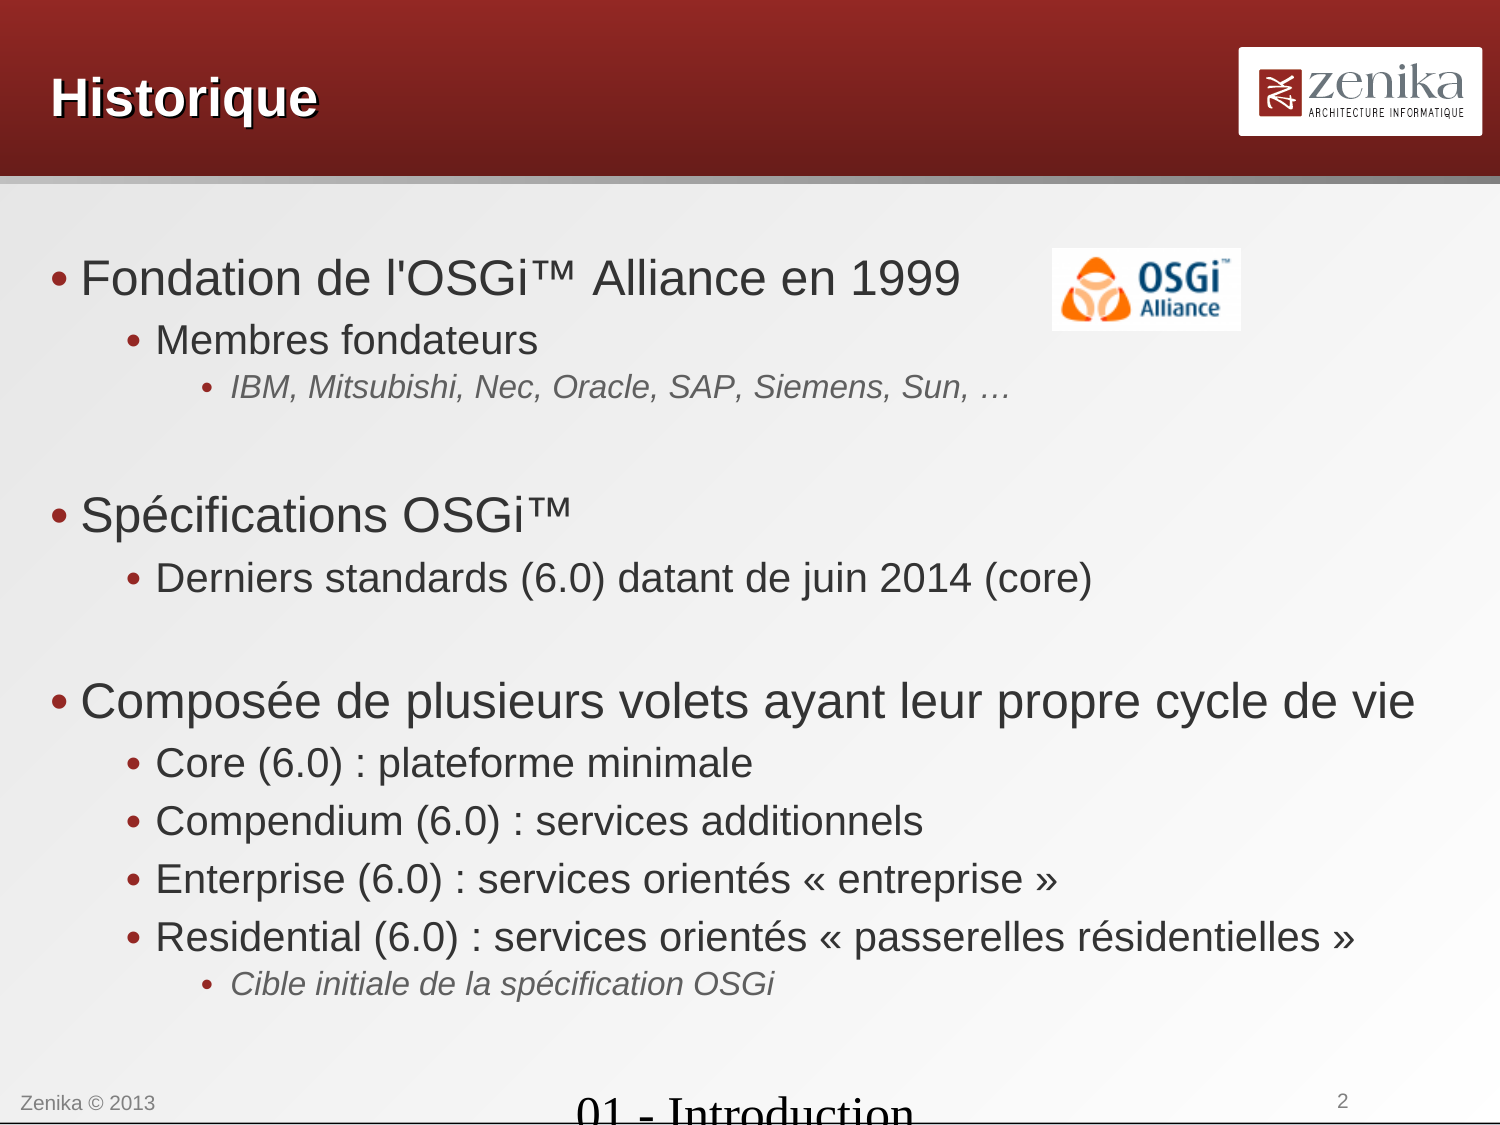

# Historique
Fondation de l'OSGi™ Alliance en 1999
Membres fondateurs
IBM, Mitsubishi, Nec, Oracle, SAP, Siemens, Sun, …
Spécifications OSGi™
Derniers standards (6.0) datant de juin 2014 (core)
Composée de plusieurs volets ayant leur propre cycle de vie
Core (6.0) : plateforme minimale
Compendium (6.0) : services additionnels
Enterprise (6.0) : services orientés « entreprise »
Residential (6.0) : services orientés « passerelles résidentielles »
Cible initiale de la spécification OSGi